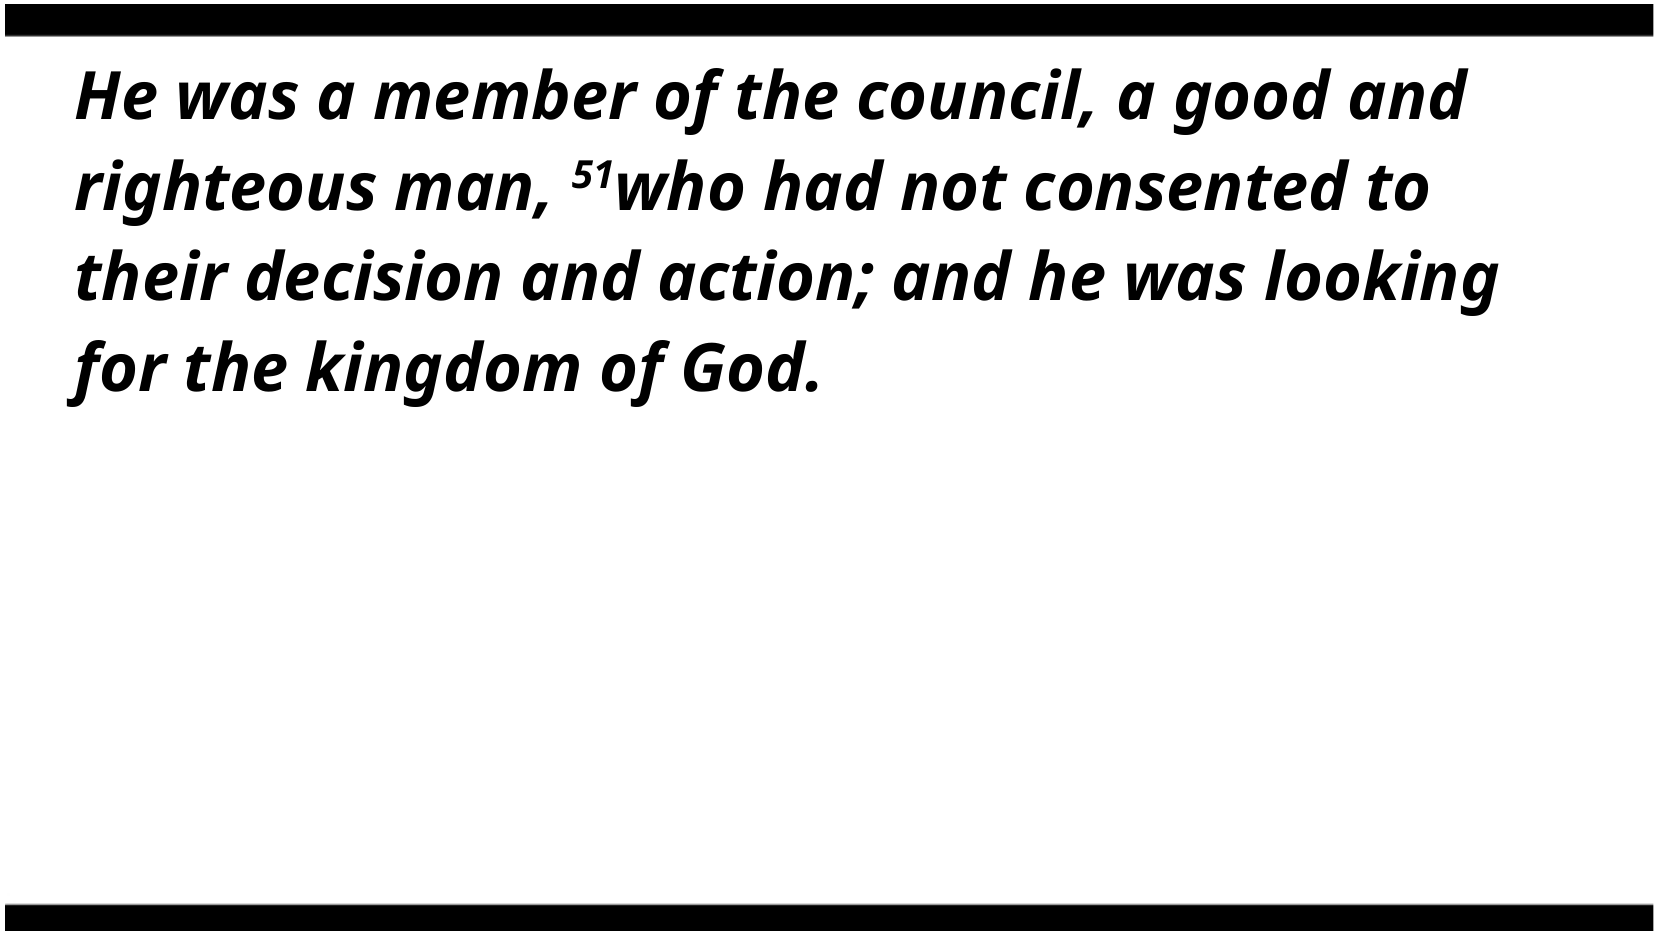

He was a member of the council, a good and righteous man, 51who had not consented to their decision and action; and he was looking for the kingdom of God.